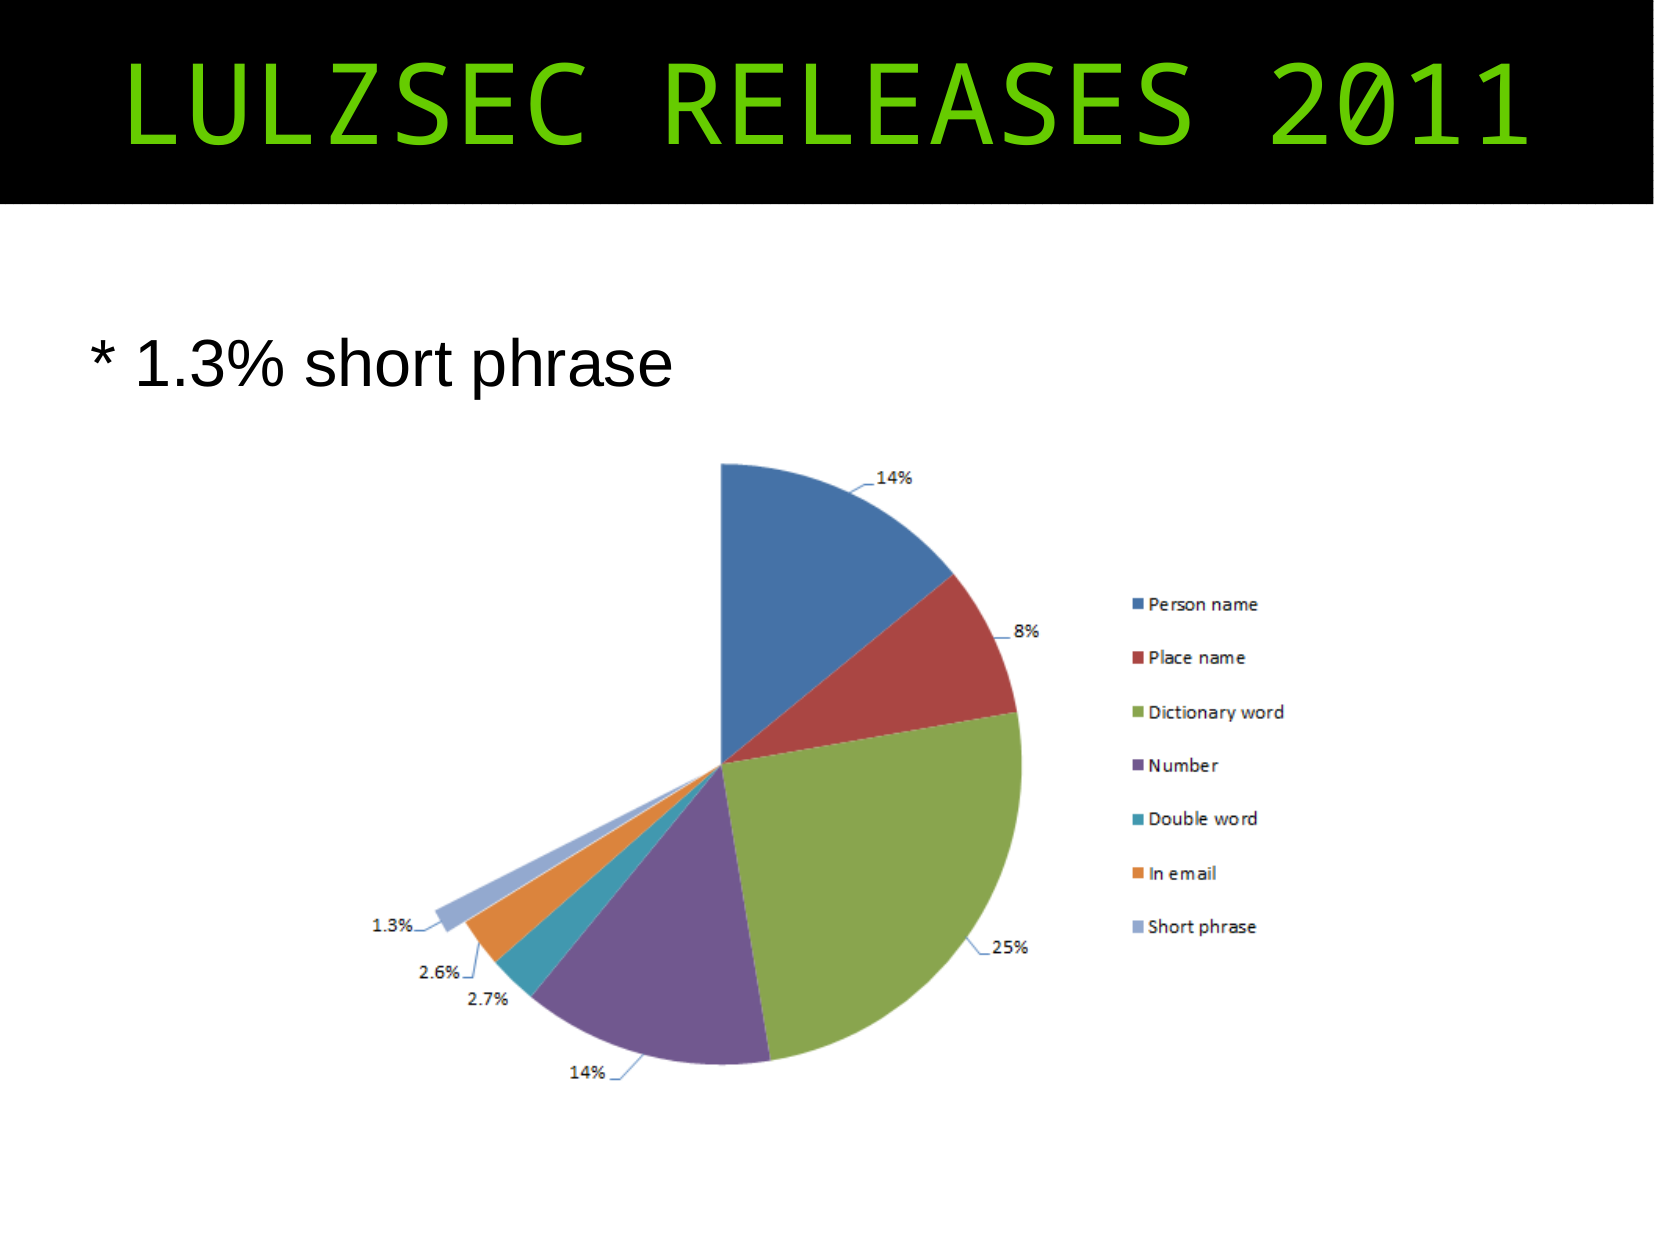

# LULZSEC RELEASES 2011
* 1.3% short phrase